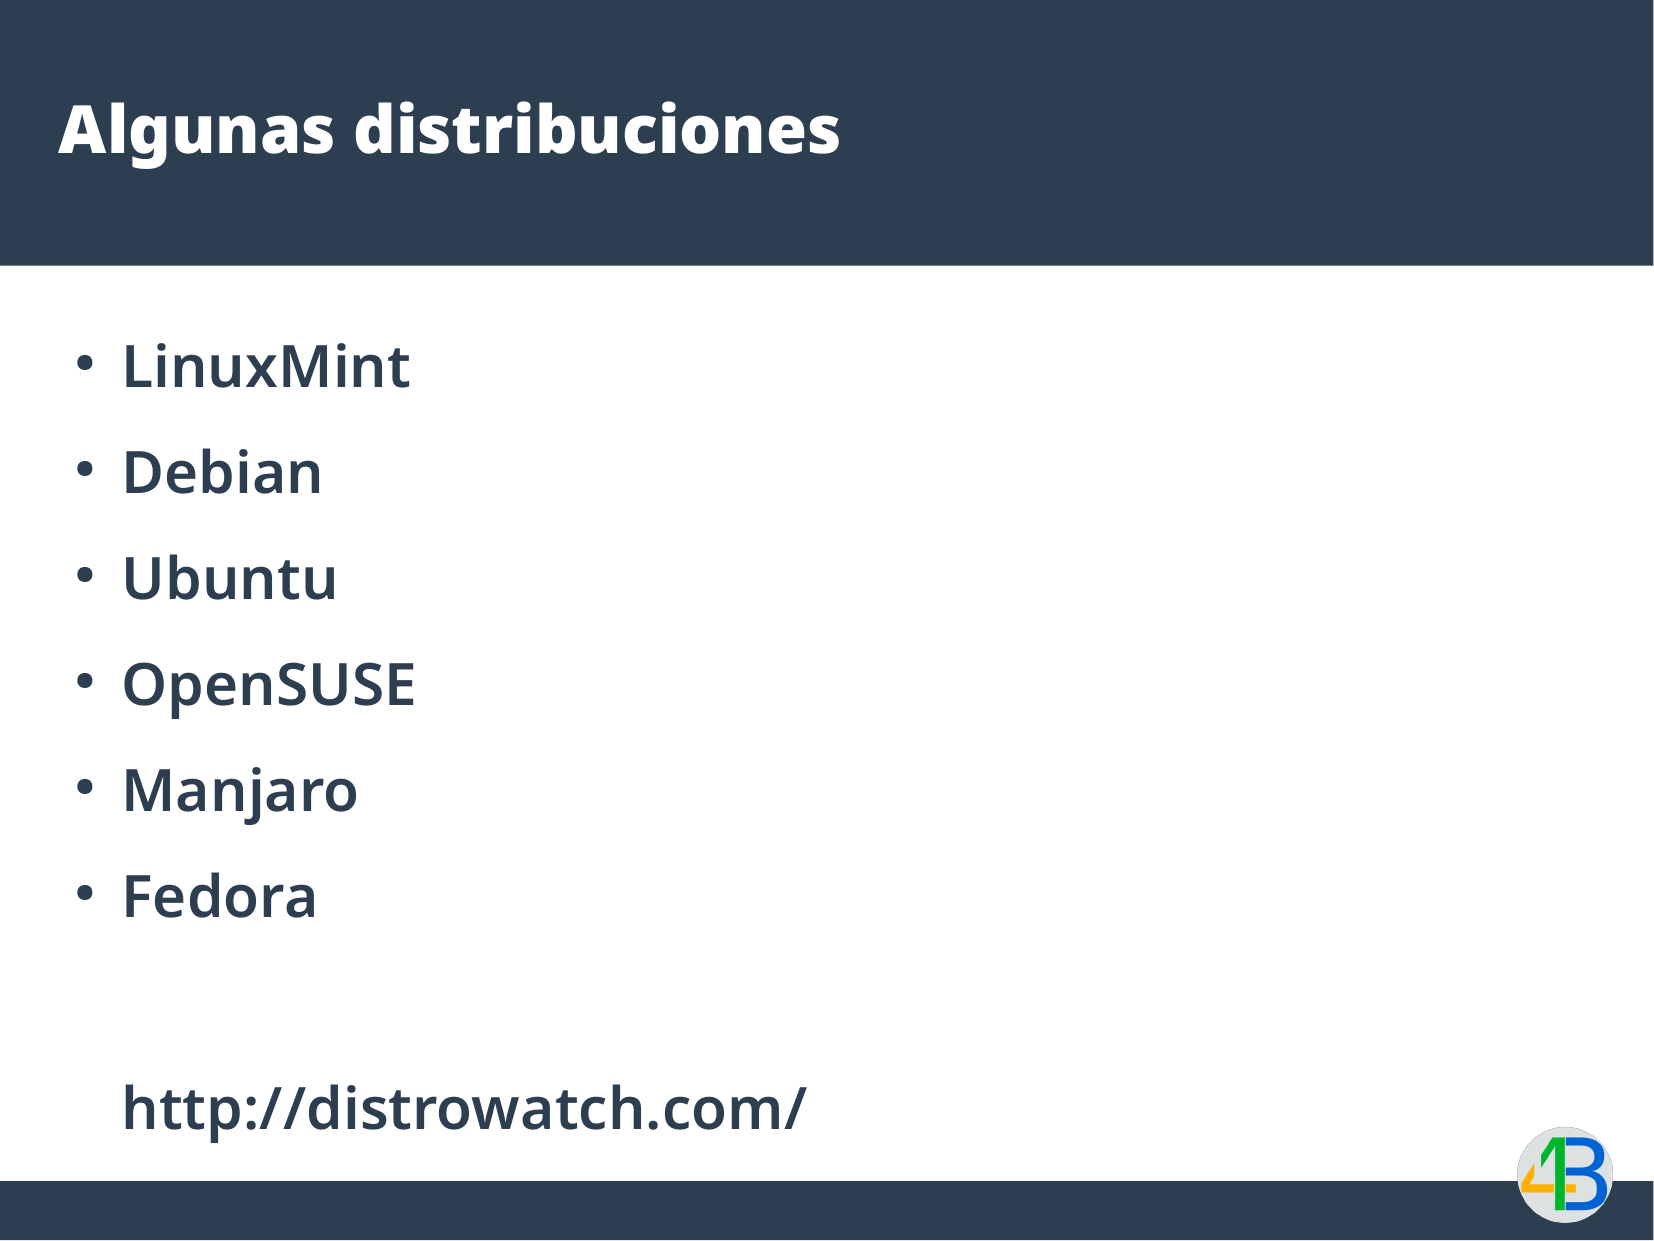

# Algunas distribuciones
LinuxMint
Debian
Ubuntu
OpenSUSE
Manjaro
Fedora
http://distrowatch.com/